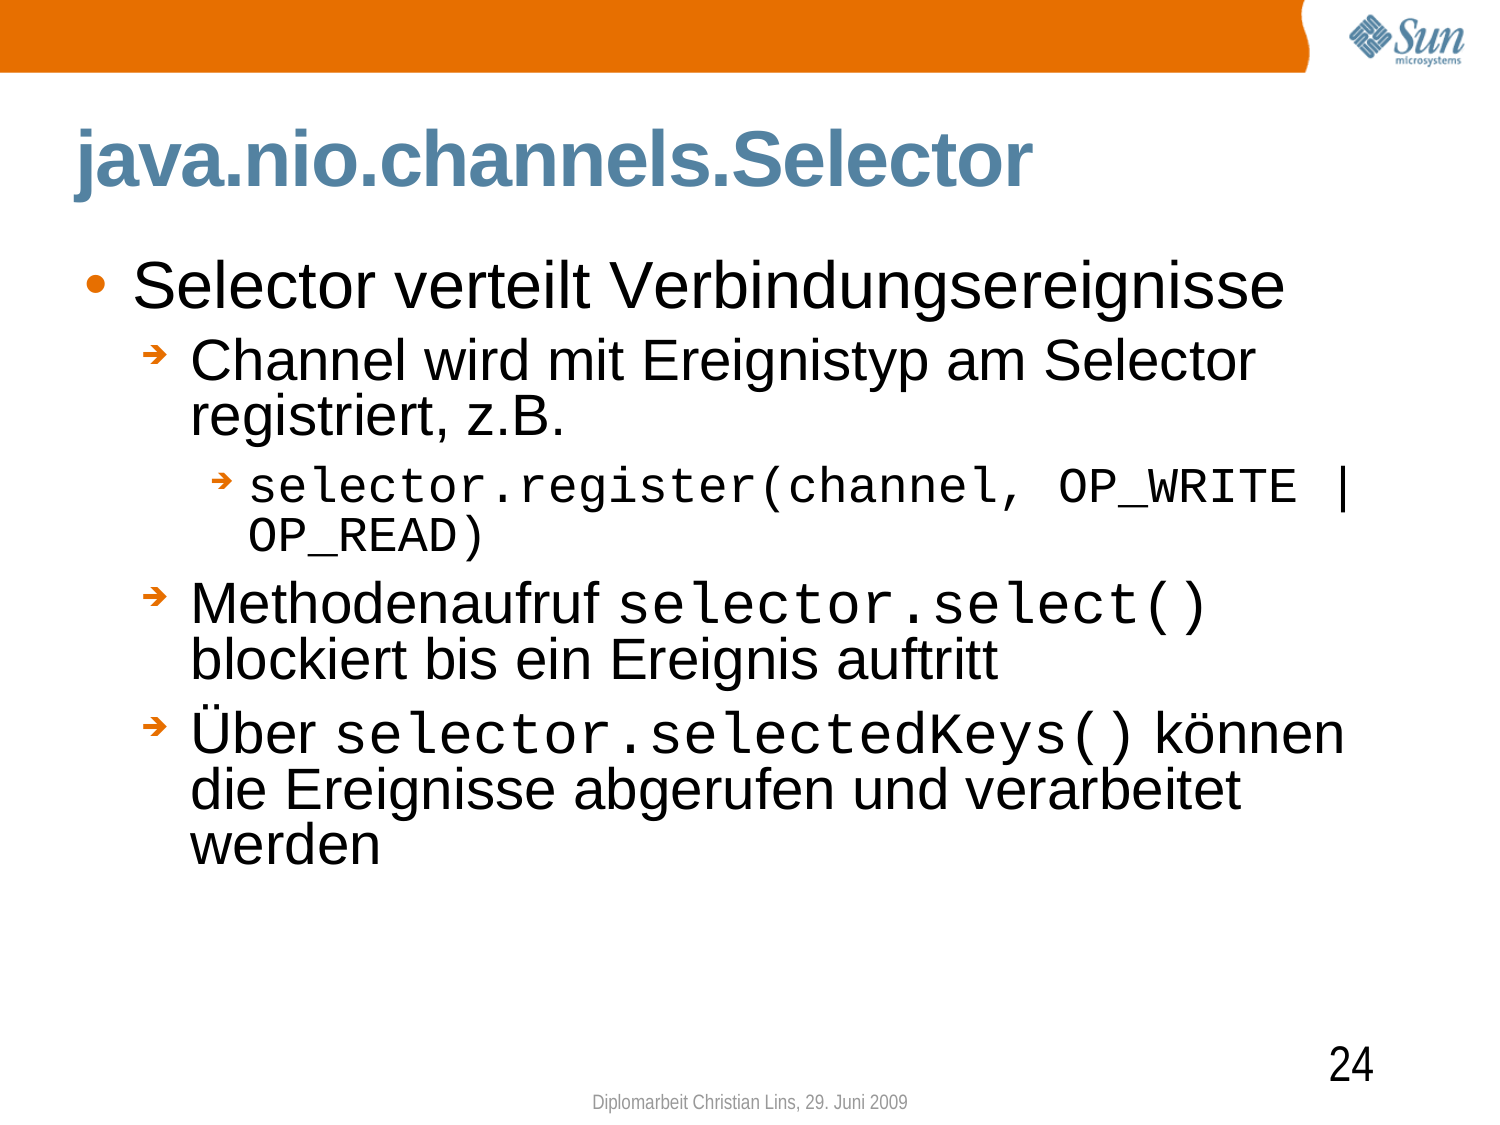

# java.nio.channels.Selector
Selector verteilt Verbindungsereignisse
Channel wird mit Ereignistyp am Selector registriert, z.B.
selector.register(channel, OP_WRITE | OP_READ)
Methodenaufruf selector.select() blockiert bis ein Ereignis auftritt
Über selector.selectedKeys() können die Ereignisse abgerufen und verarbeitet werden